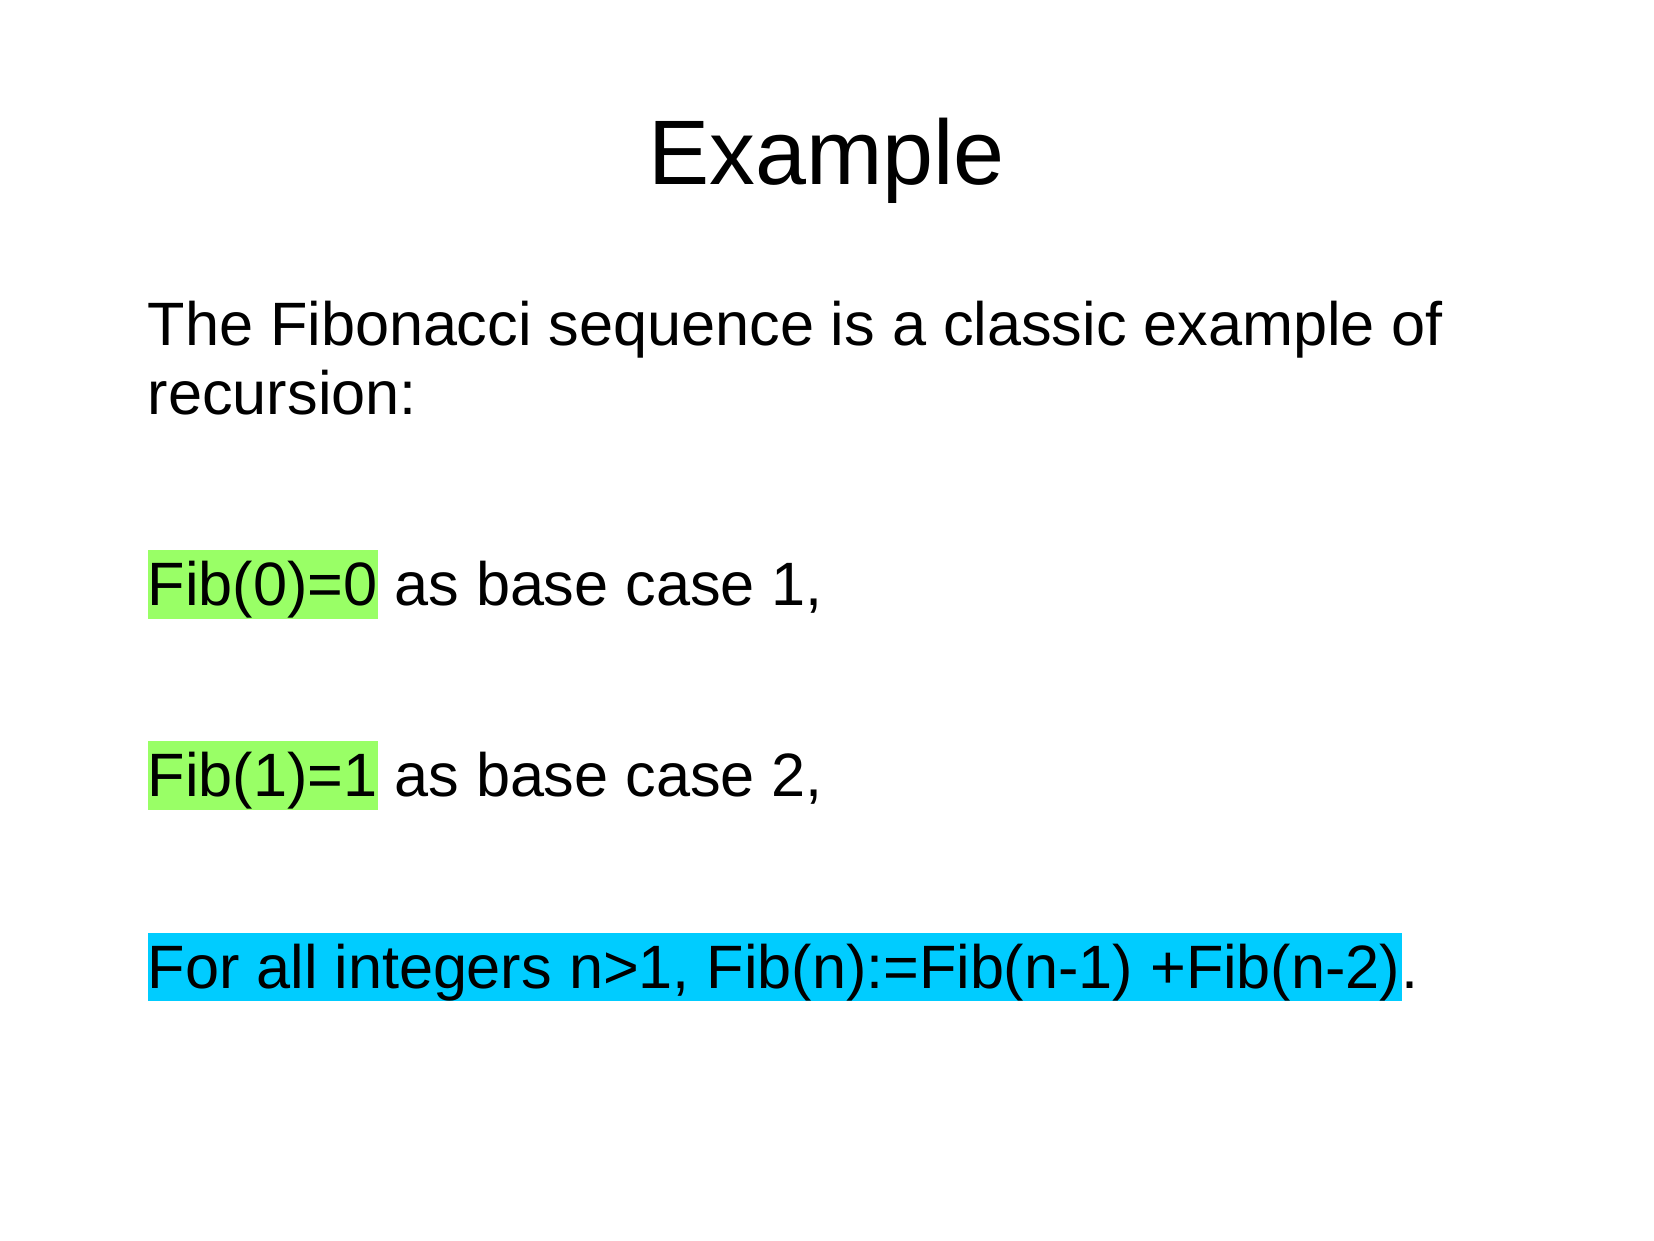

# Example
The Fibonacci sequence is a classic example of recursion:
Fib(0)=0 as base case 1,
Fib(1)=1 as base case 2,
For all integers n>1, Fib(n):=Fib(n-1) +Fib(n-2).